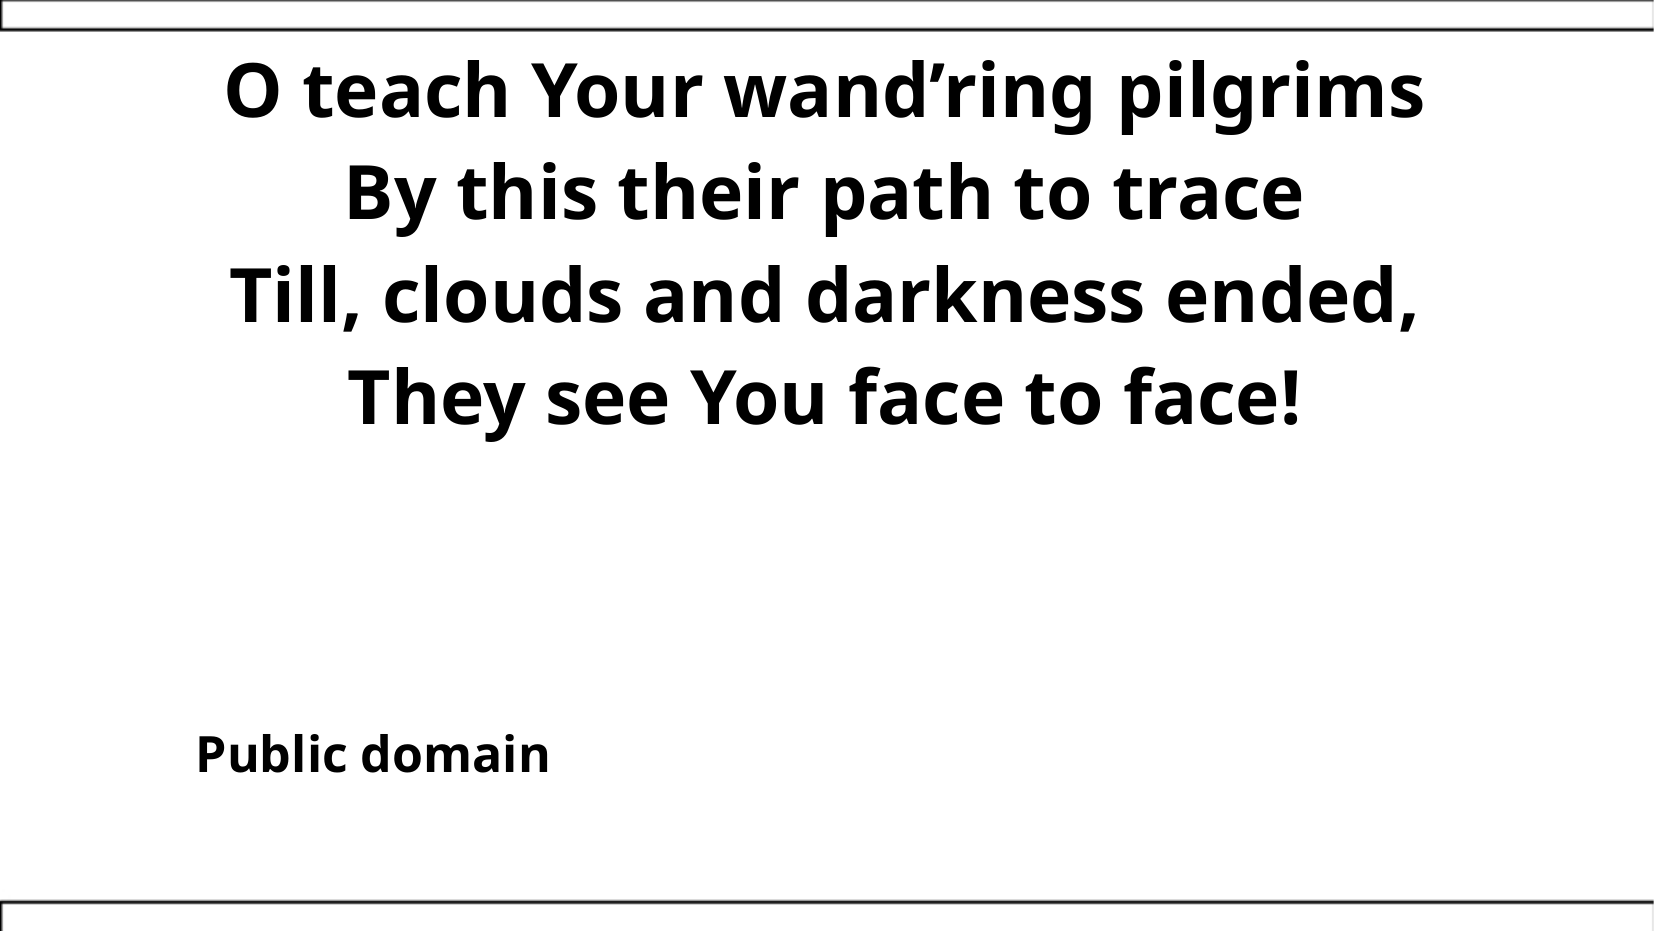

O teach Your wand’ring pilgrims
By this their path to trace
Till, clouds and darkness ended,
They see You face to face!
 Public domain